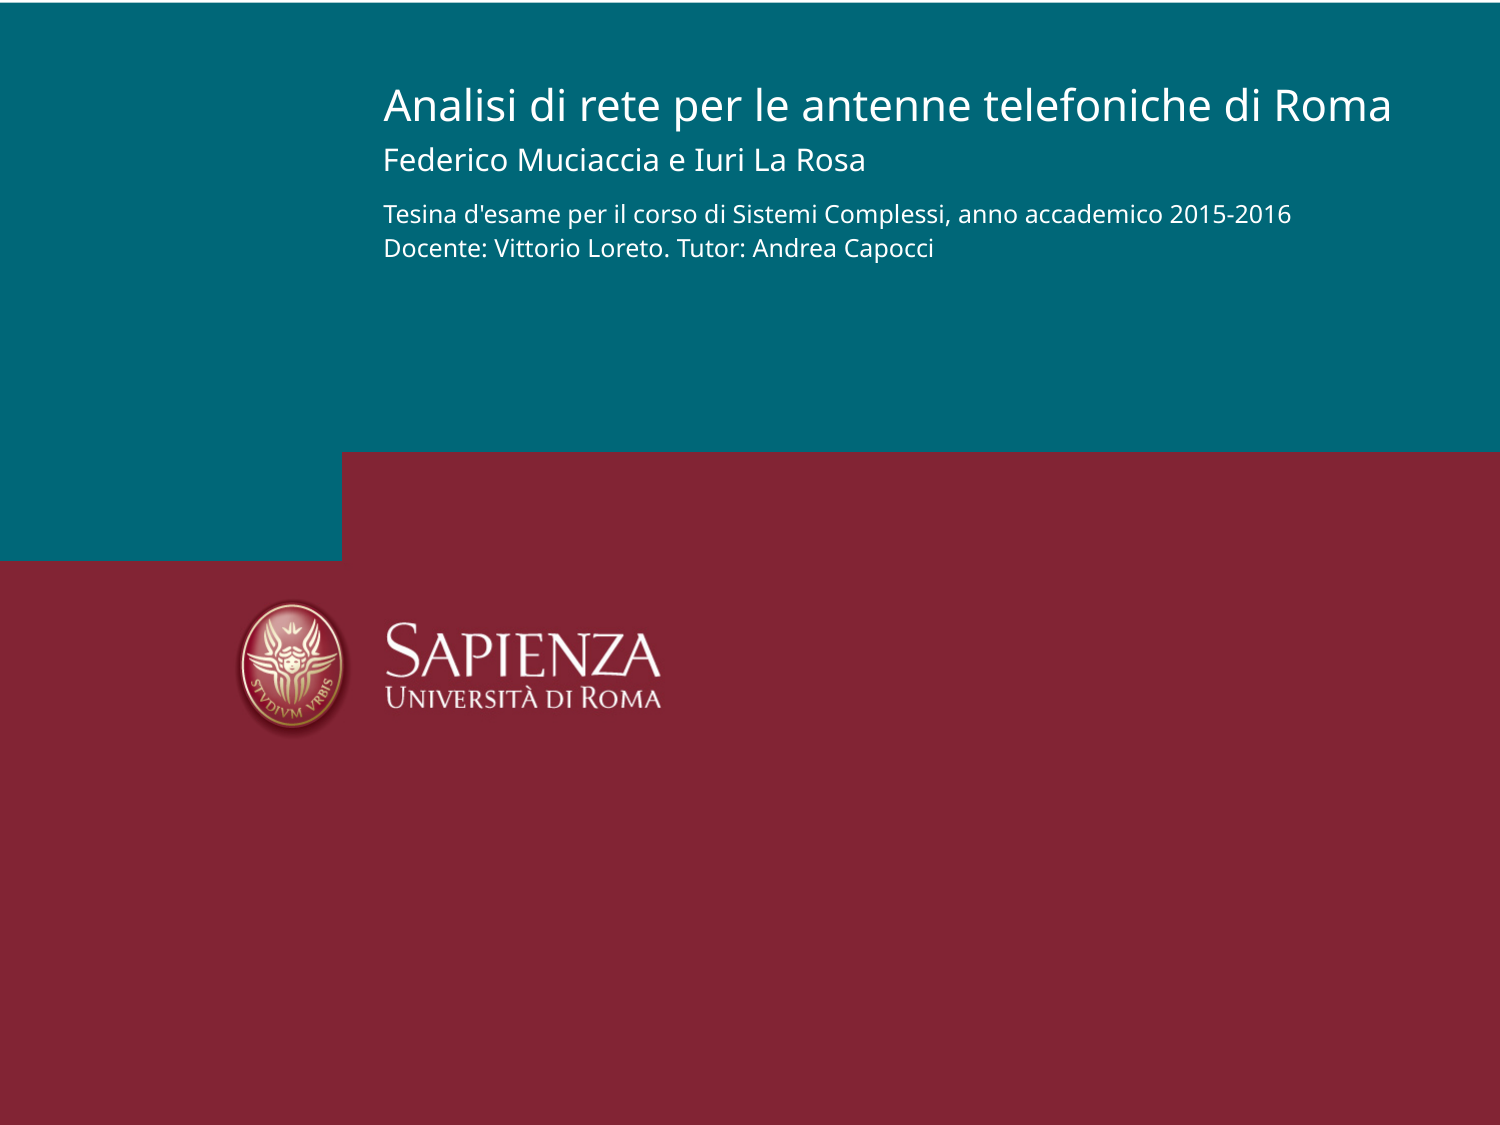

Analisi di rete per le antenne telefoniche di Roma
Federico Muciaccia e Iuri La Rosa
Tesina d'esame per il corso di Sistemi Complessi, anno accademico 2015-2016
Docente: Vittorio Loreto. Tutor: Andrea Capocci
Titolo Presentazione
1